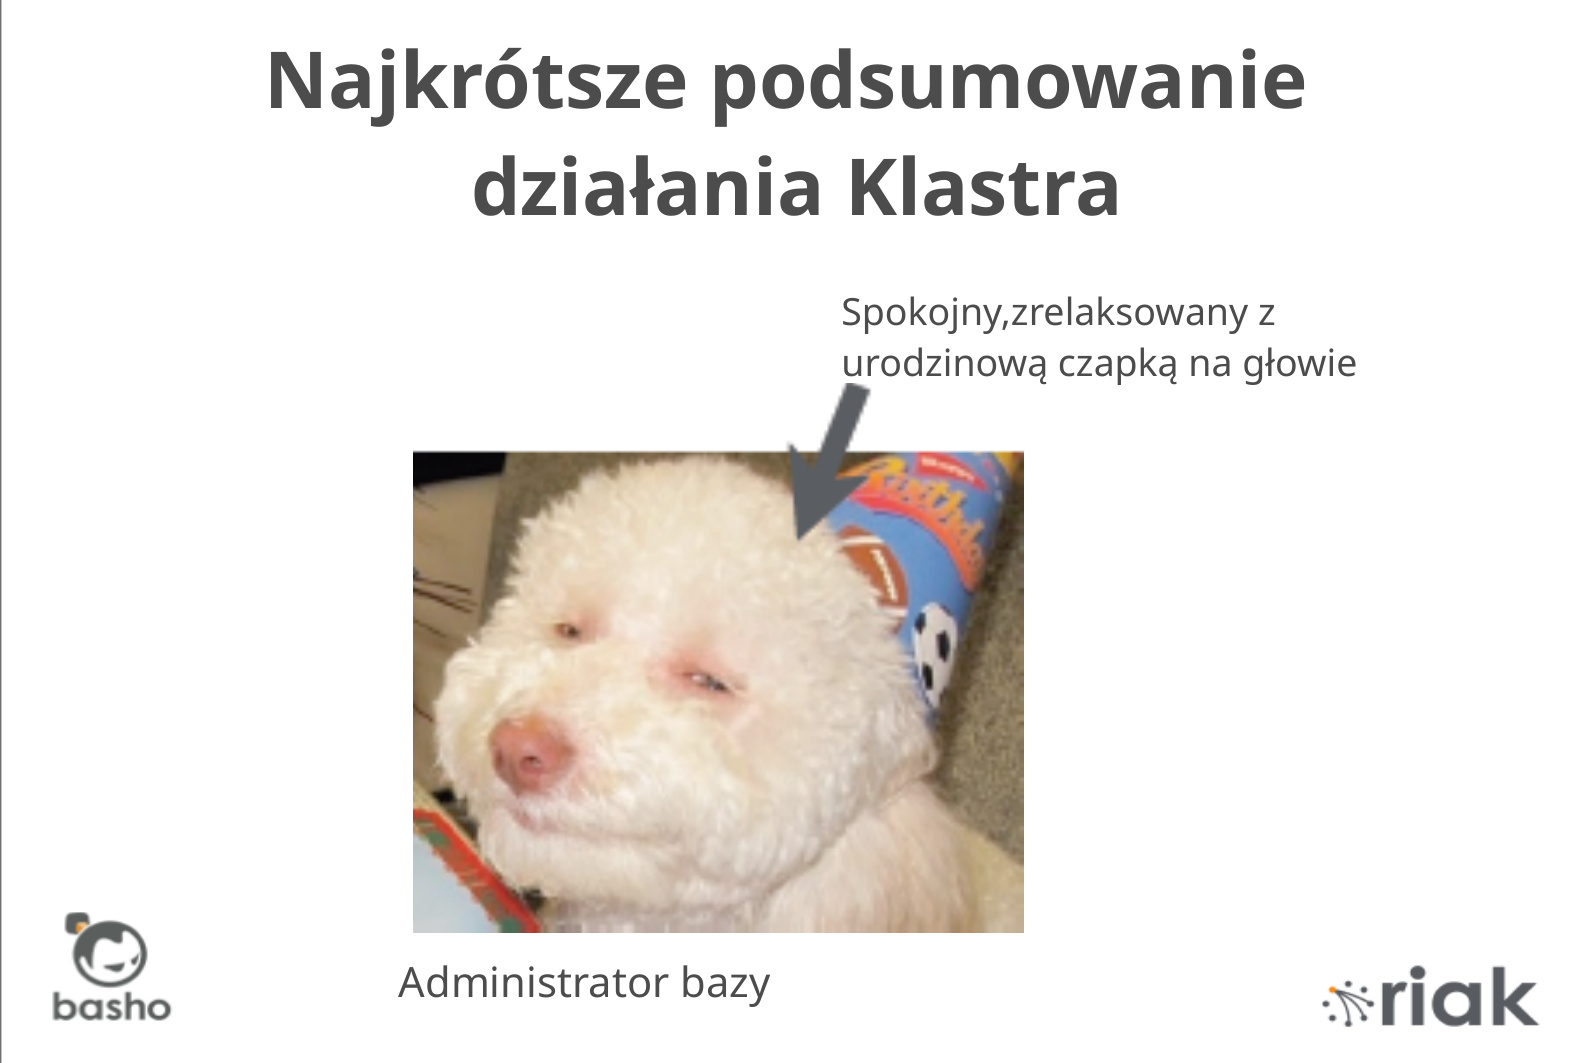

# Najkrótsze podsumowanie działania Klastra
Spokojny,zrelaksowany z urodzinową czapką na głowie
Administrator bazy
10